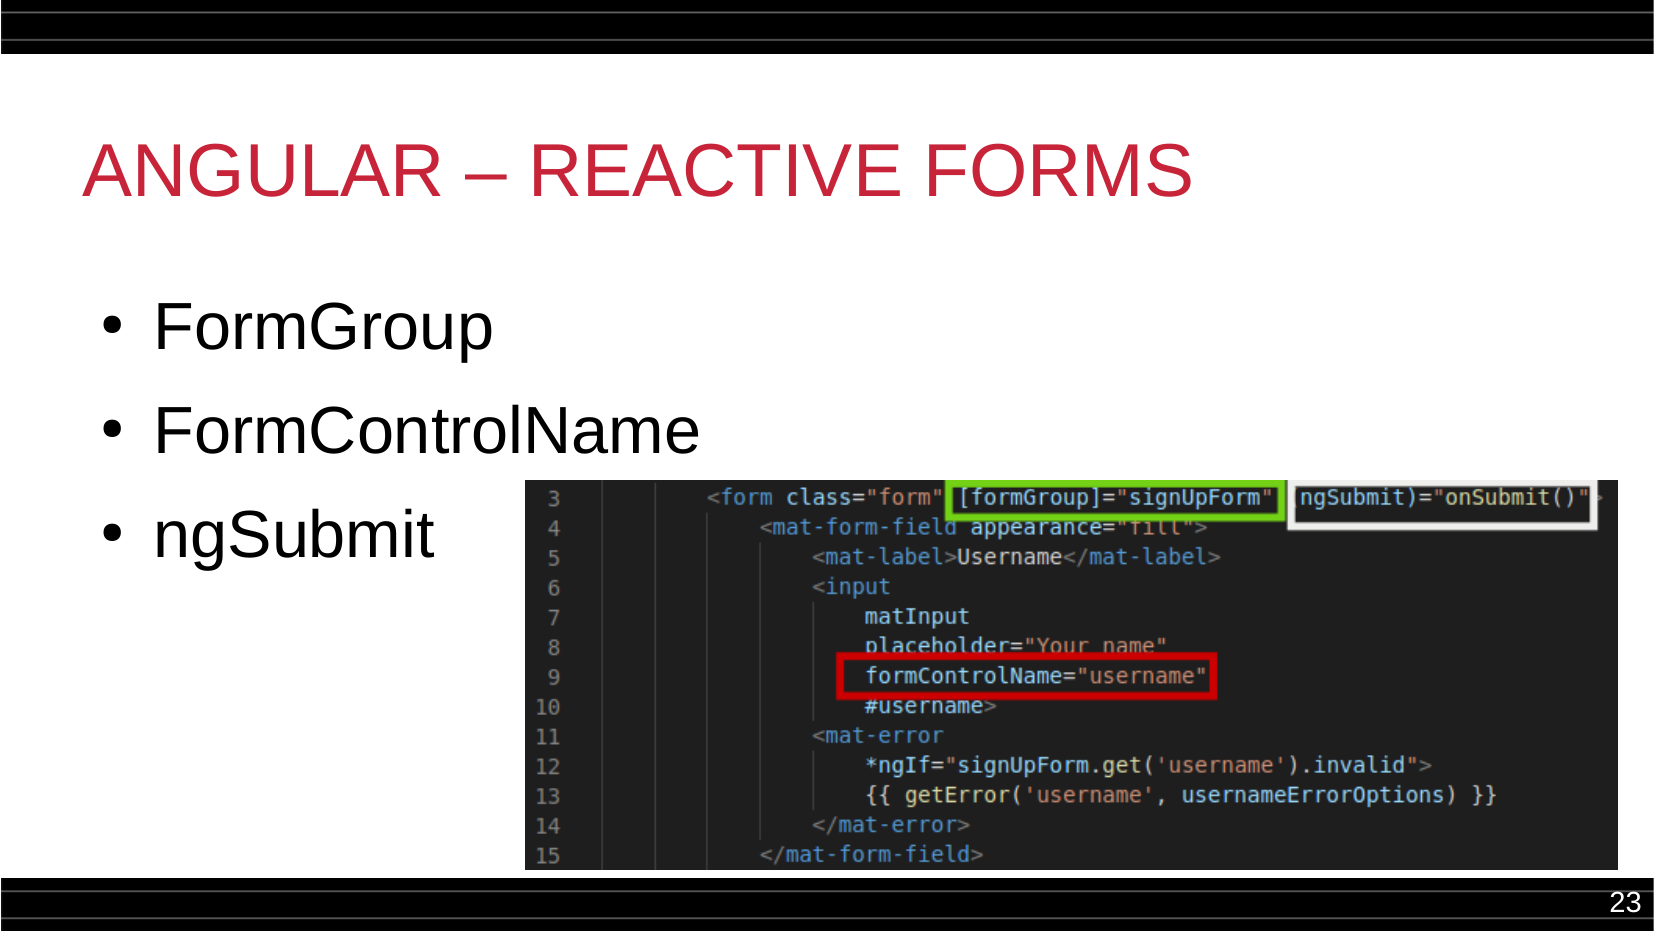

# ANGULAR – REACTIVE FORMS
FormGroup
FormControlName
ngSubmit